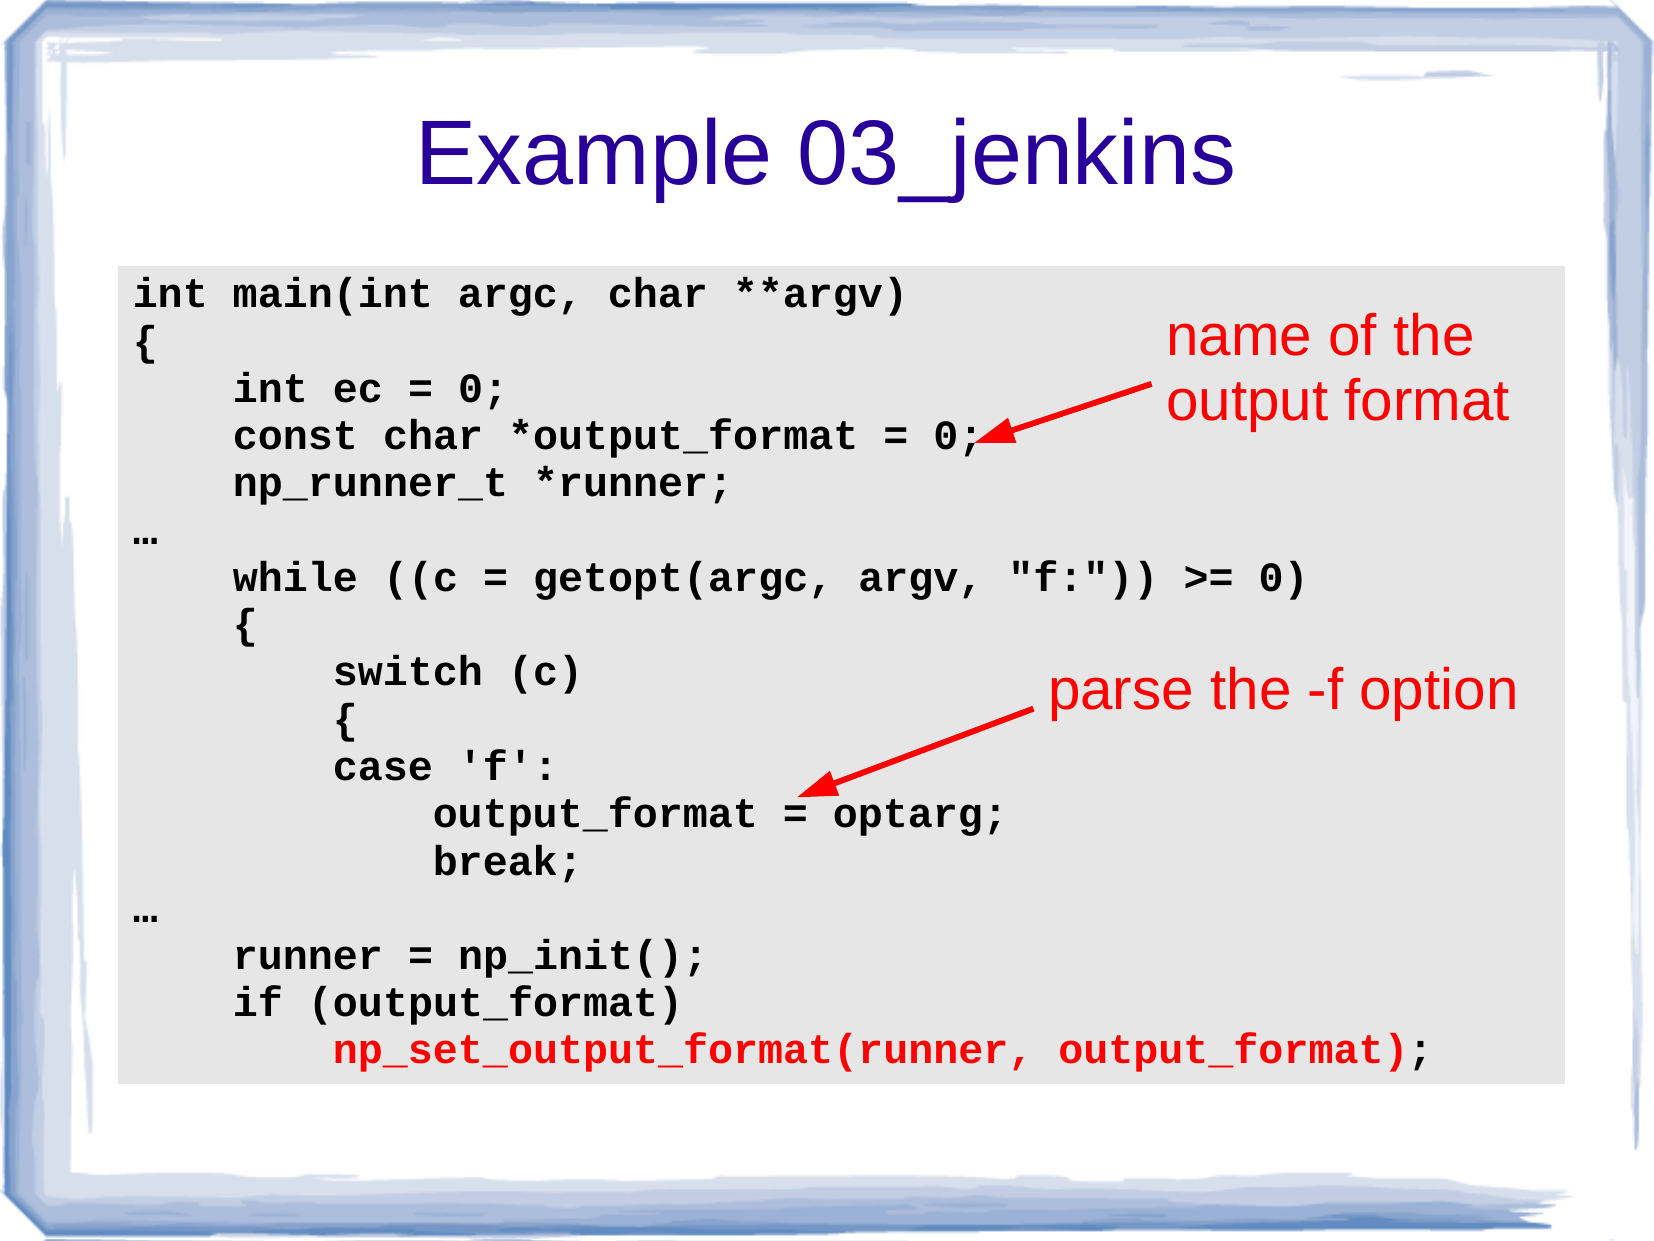

# Example 03_jenkins
int main(int argc, char **argv)
{
 int ec = 0;
 const char *output_format = 0;
 np_runner_t *runner;
…
 while ((c = getopt(argc, argv, "f:")) >= 0)
 {
 switch (c)
 {
 case 'f':
 output_format = optarg;
 break;
…
 runner = np_init();
 if (output_format)
 np_set_output_format(runner, output_format);
name of the
output format
parse the -f option